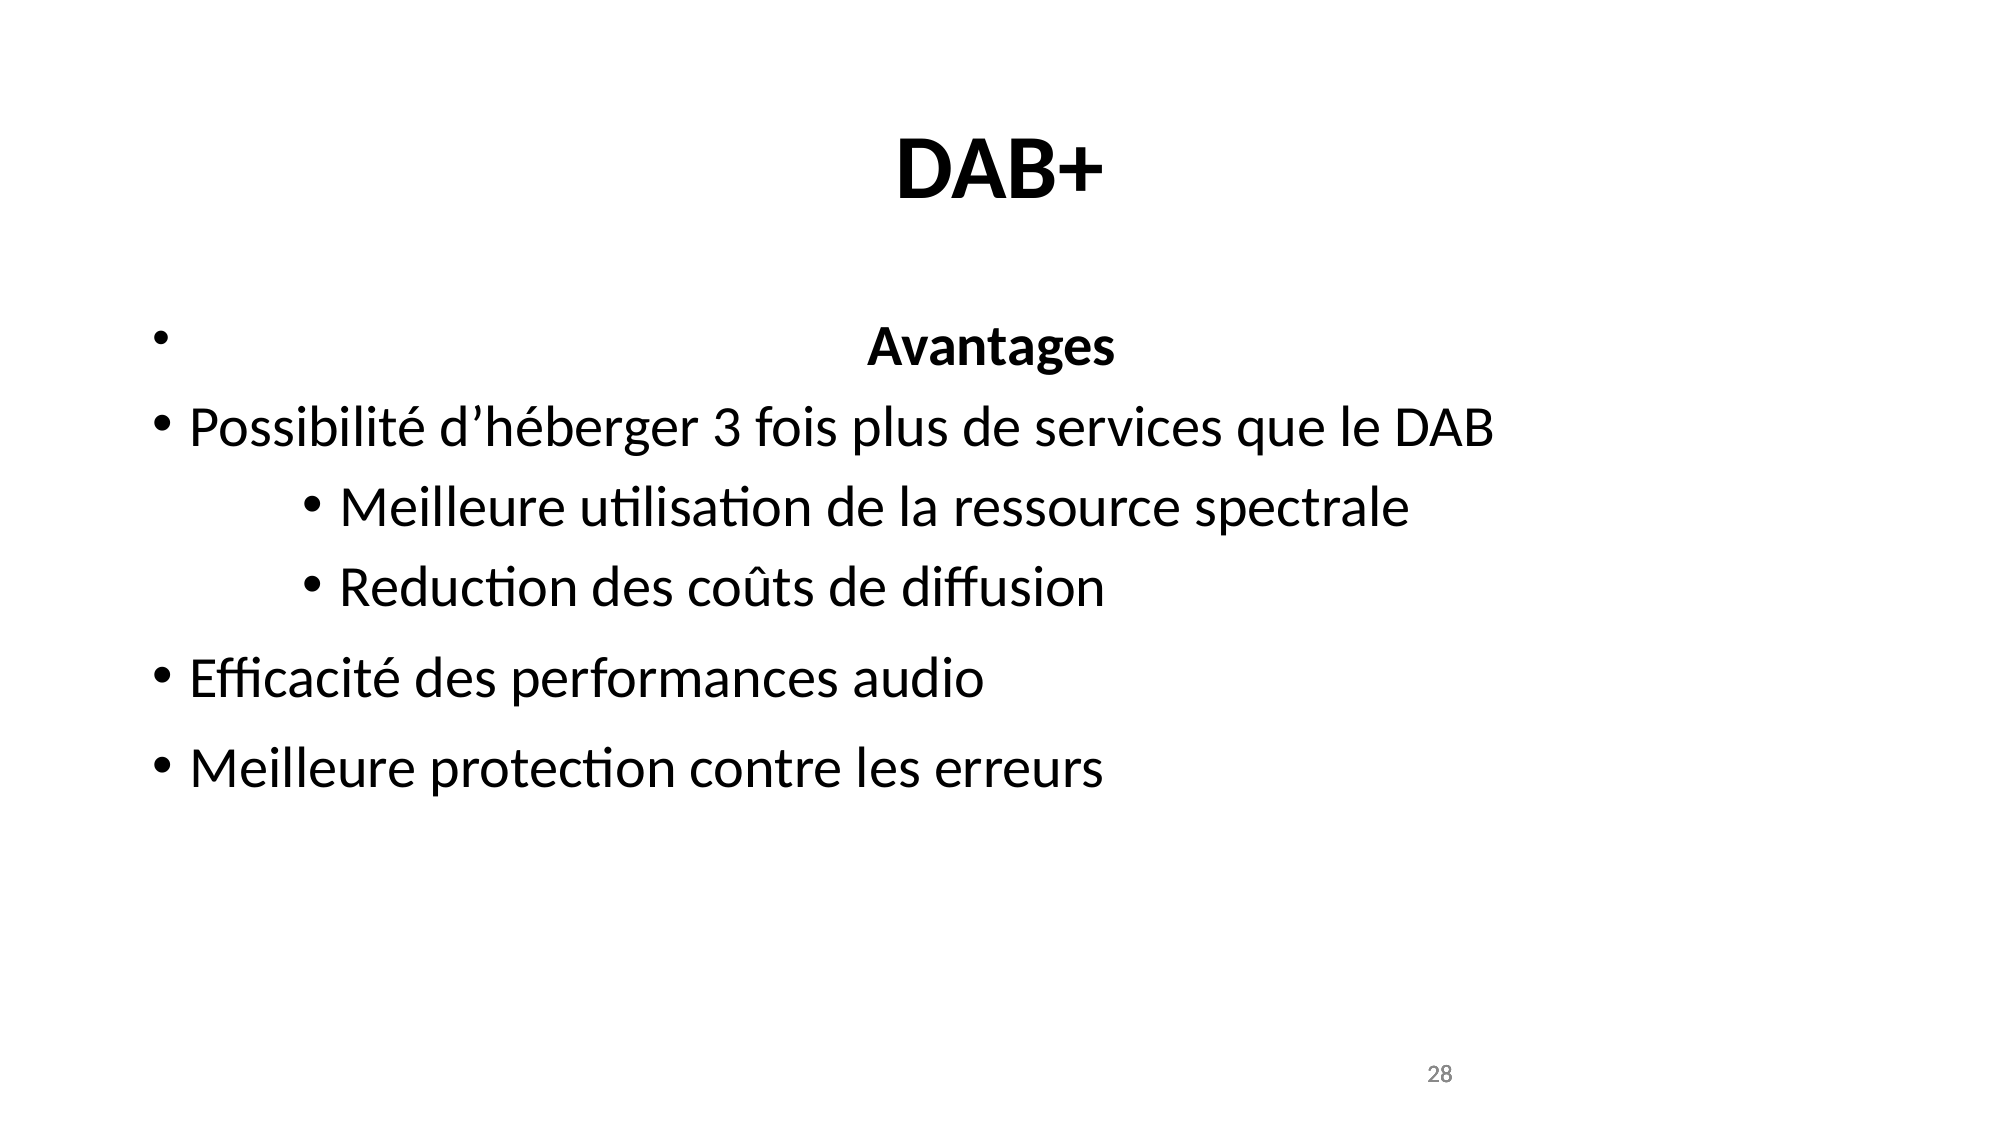

# DAB+
Possibilité d’héberger 3 fois plus de services que le DAB
Meilleure utilisation de la ressource spectrale
Reduction des coûts de diffusion
Efficacité des performances audio
Meilleure protection contre les erreurs
Avantages